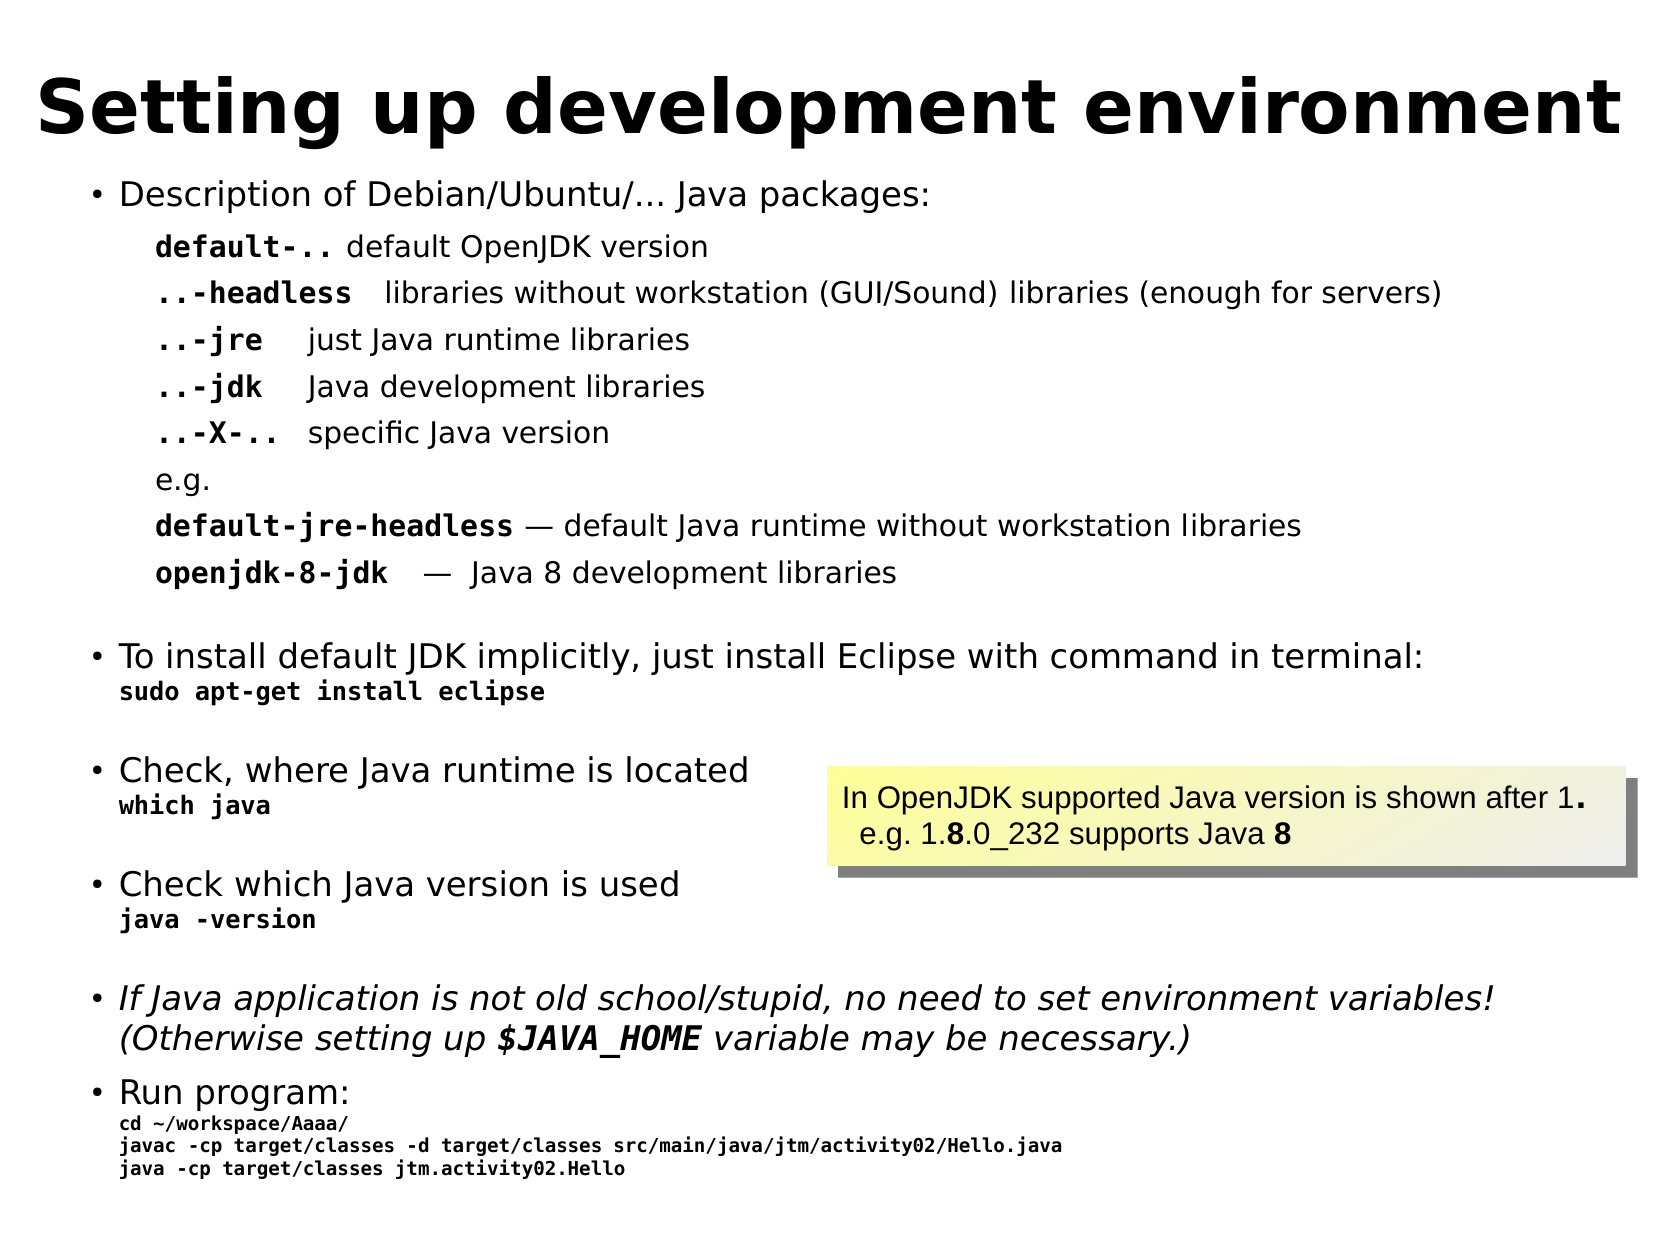

# Setting up development environment
Description of Debian/Ubuntu/... Java packages:
default-.. 		default OpenJDK version
..-headless 	libraries without workstation (GUI/Sound) libraries (enough for servers)
..-jre 			just Java runtime libraries
..-jdk 			Java development libraries
..-X-.. 			specific Java version
e.g.
default-jre-headless — default Java runtime without workstation libraries
openjdk-8-jdk 	— Java 8 development libraries
To install default JDK implicitly, just install Eclipse with command in terminal:
sudo apt-get install eclipse
Check, where Java runtime is located
which java
Check which Java version is used
java -version
If Java application is not old school/stupid, no need to set environment variables!
(Otherwise setting up $JAVA_HOME variable may be necessary.)
Run program:
cd ~/workspace/Aaaa/
javac -cp target/classes -d target/classes src/main/java/jtm/activity02/Hello.java
java -cp target/classes jtm.activity02.Hello
In OpenJDK supported Java version is shown after 1.
 e.g. 1.8.0_232 supports Java 8